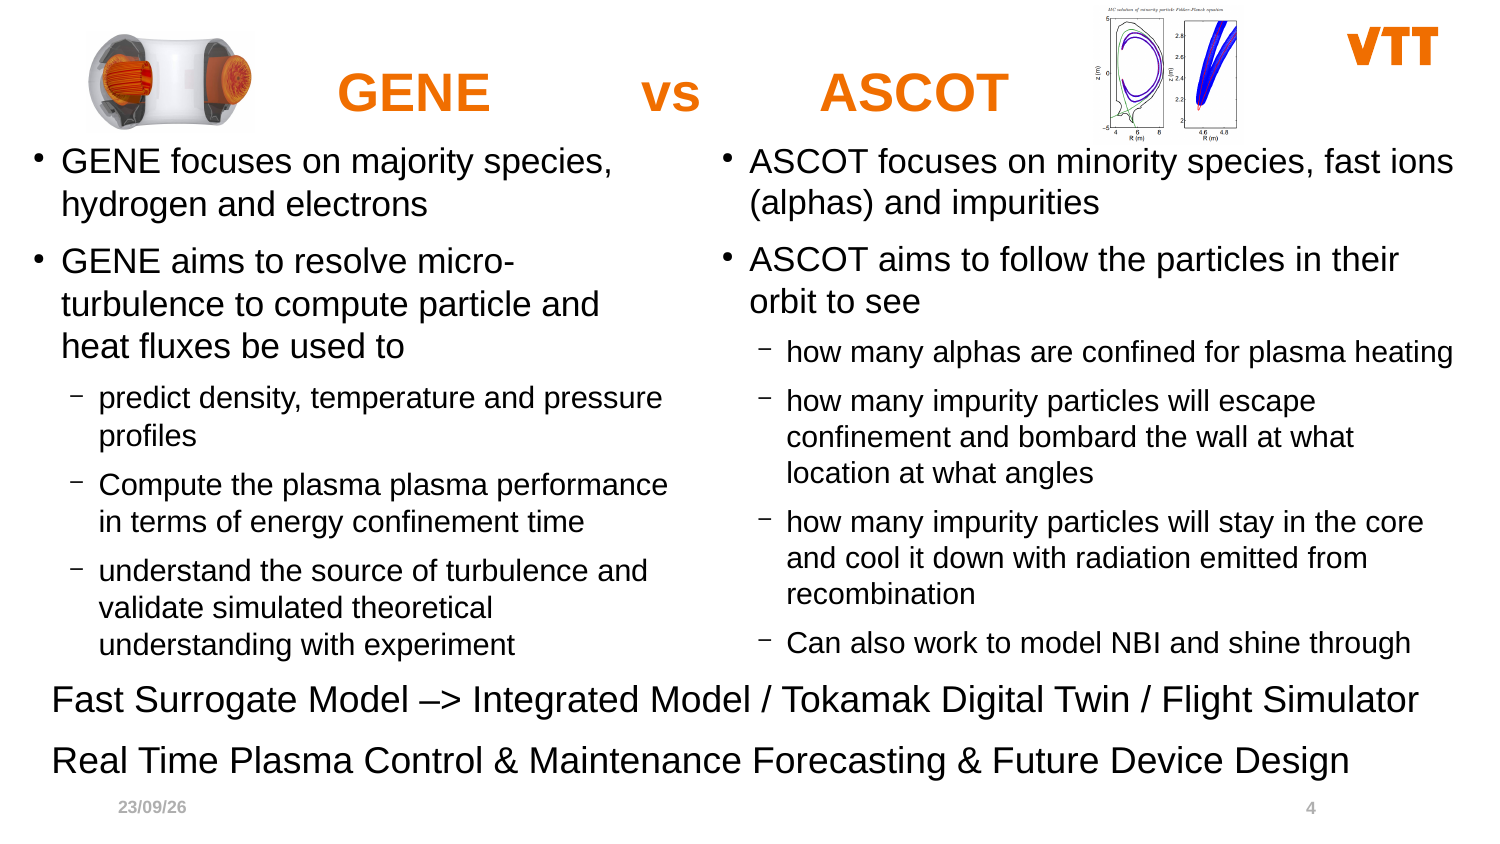

GENE vs ASCOT
# GENE focuses on majority species, hydrogen and electrons
GENE aims to resolve micro-turbulence to compute particle and heat fluxes be used to
predict density, temperature and pressure profiles
Compute the plasma plasma performance in terms of energy confinement time
understand the source of turbulence and validate simulated theoretical understanding with experiment
ASCOT focuses on minority species, fast ions (alphas) and impurities
ASCOT aims to follow the particles in their orbit to see
how many alphas are confined for plasma heating
how many impurity particles will escape confinement and bombard the wall at what location at what angles
how many impurity particles will stay in the core and cool it down with radiation emitted from recombination
Can also work to model NBI and shine through
Fast Surrogate Model –> Integrated Model / Tokamak Digital Twin / Flight Simulator
Real Time Plasma Control & Maintenance Forecasting & Future Device Design